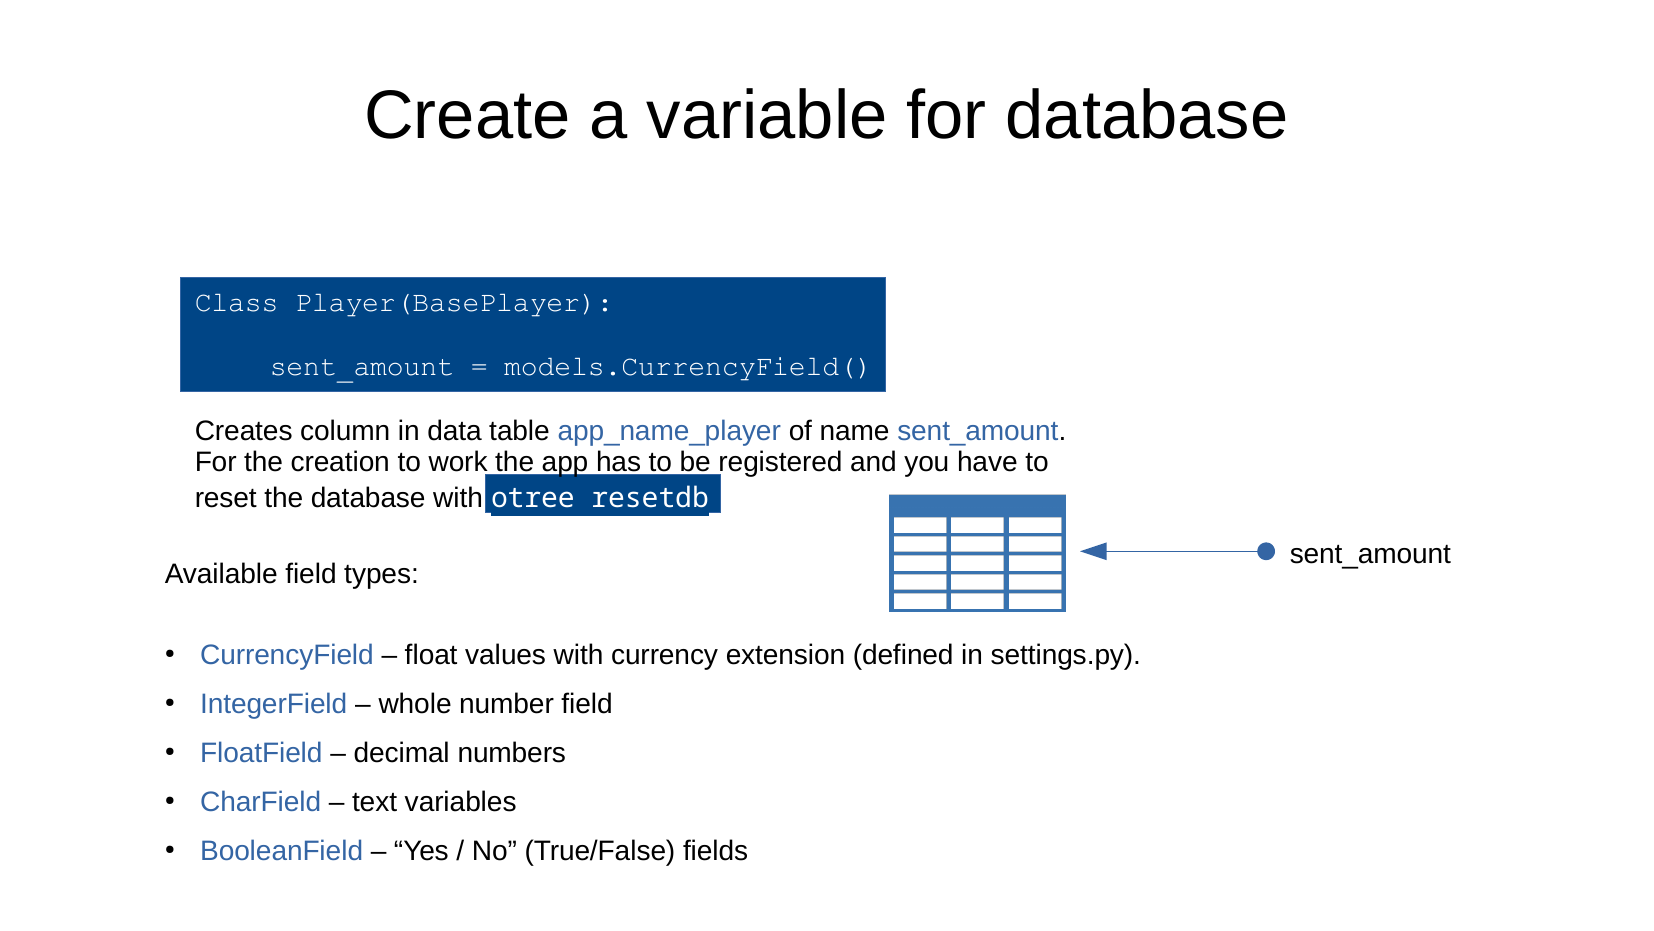

# Create a variable for database
Class Player(BasePlayer):
	sent_amount = models.CurrencyField()
Creates column in data table app_name_player of name sent_amount.
For the creation to work the app has to be registered and you have to
reset the database with otree resetdb
sent_amount
Available field types:
CurrencyField – float values with currency extension (defined in settings.py).
IntegerField – whole number field
FloatField – decimal numbers
CharField – text variables
BooleanField – “Yes / No” (True/False) fields